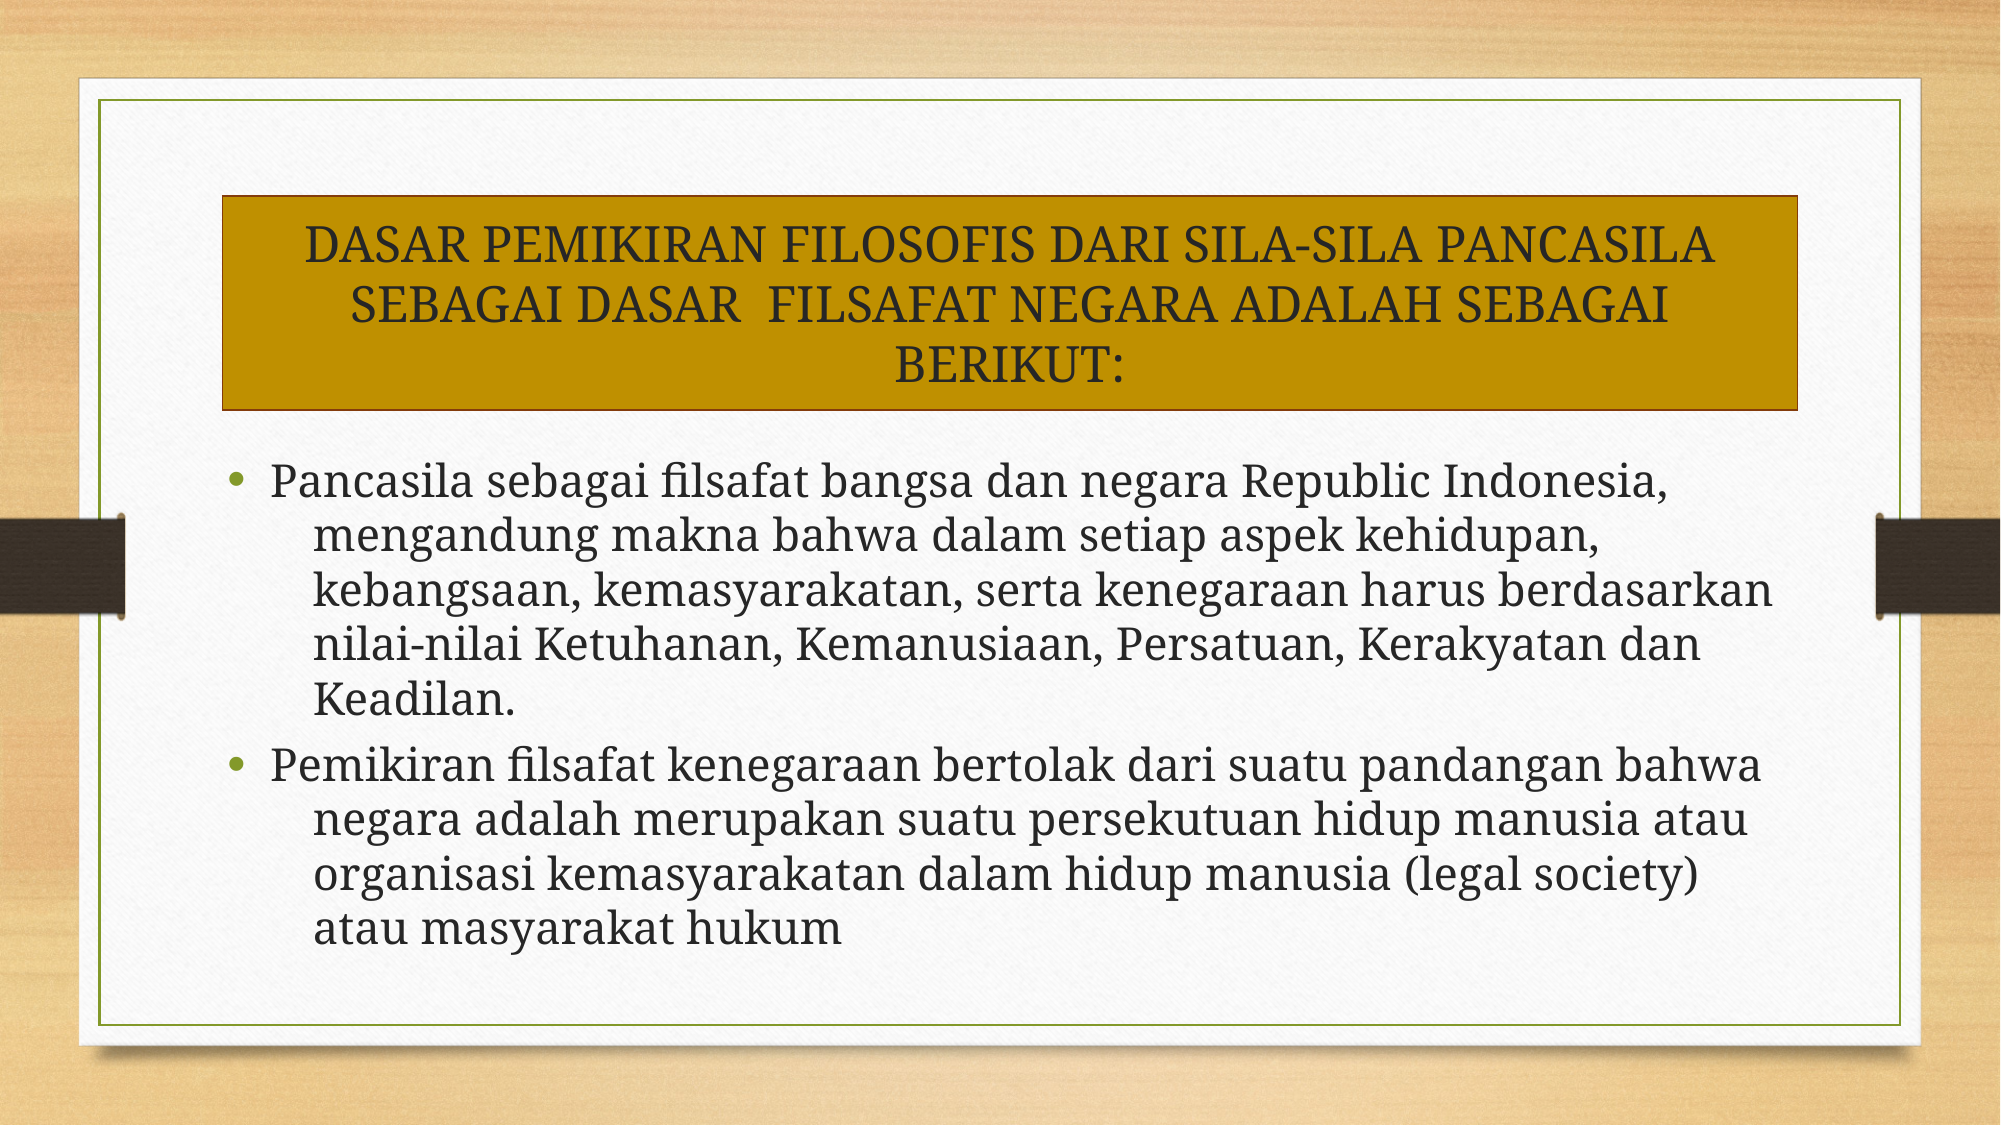

# DASAR PEMIKIRAN FILOSOFIS DARI SILA-SILA PANCASILA SEBAGAI DASAR FILSAFAT NEGARA ADALAH SEBAGAI BERIKUT:
Pancasila sebagai filsafat bangsa dan negara Republic Indonesia, mengandung makna bahwa dalam setiap aspek kehidupan, kebangsaan, kemasyarakatan, serta kenegaraan harus berdasarkan nilai-nilai Ketuhanan, Kemanusiaan, Persatuan, Kerakyatan dan Keadilan.
Pemikiran filsafat kenegaraan bertolak dari suatu pandangan bahwa negara adalah merupakan suatu persekutuan hidup manusia atau organisasi kemasyarakatan dalam hidup manusia (legal society) atau masyarakat hukum